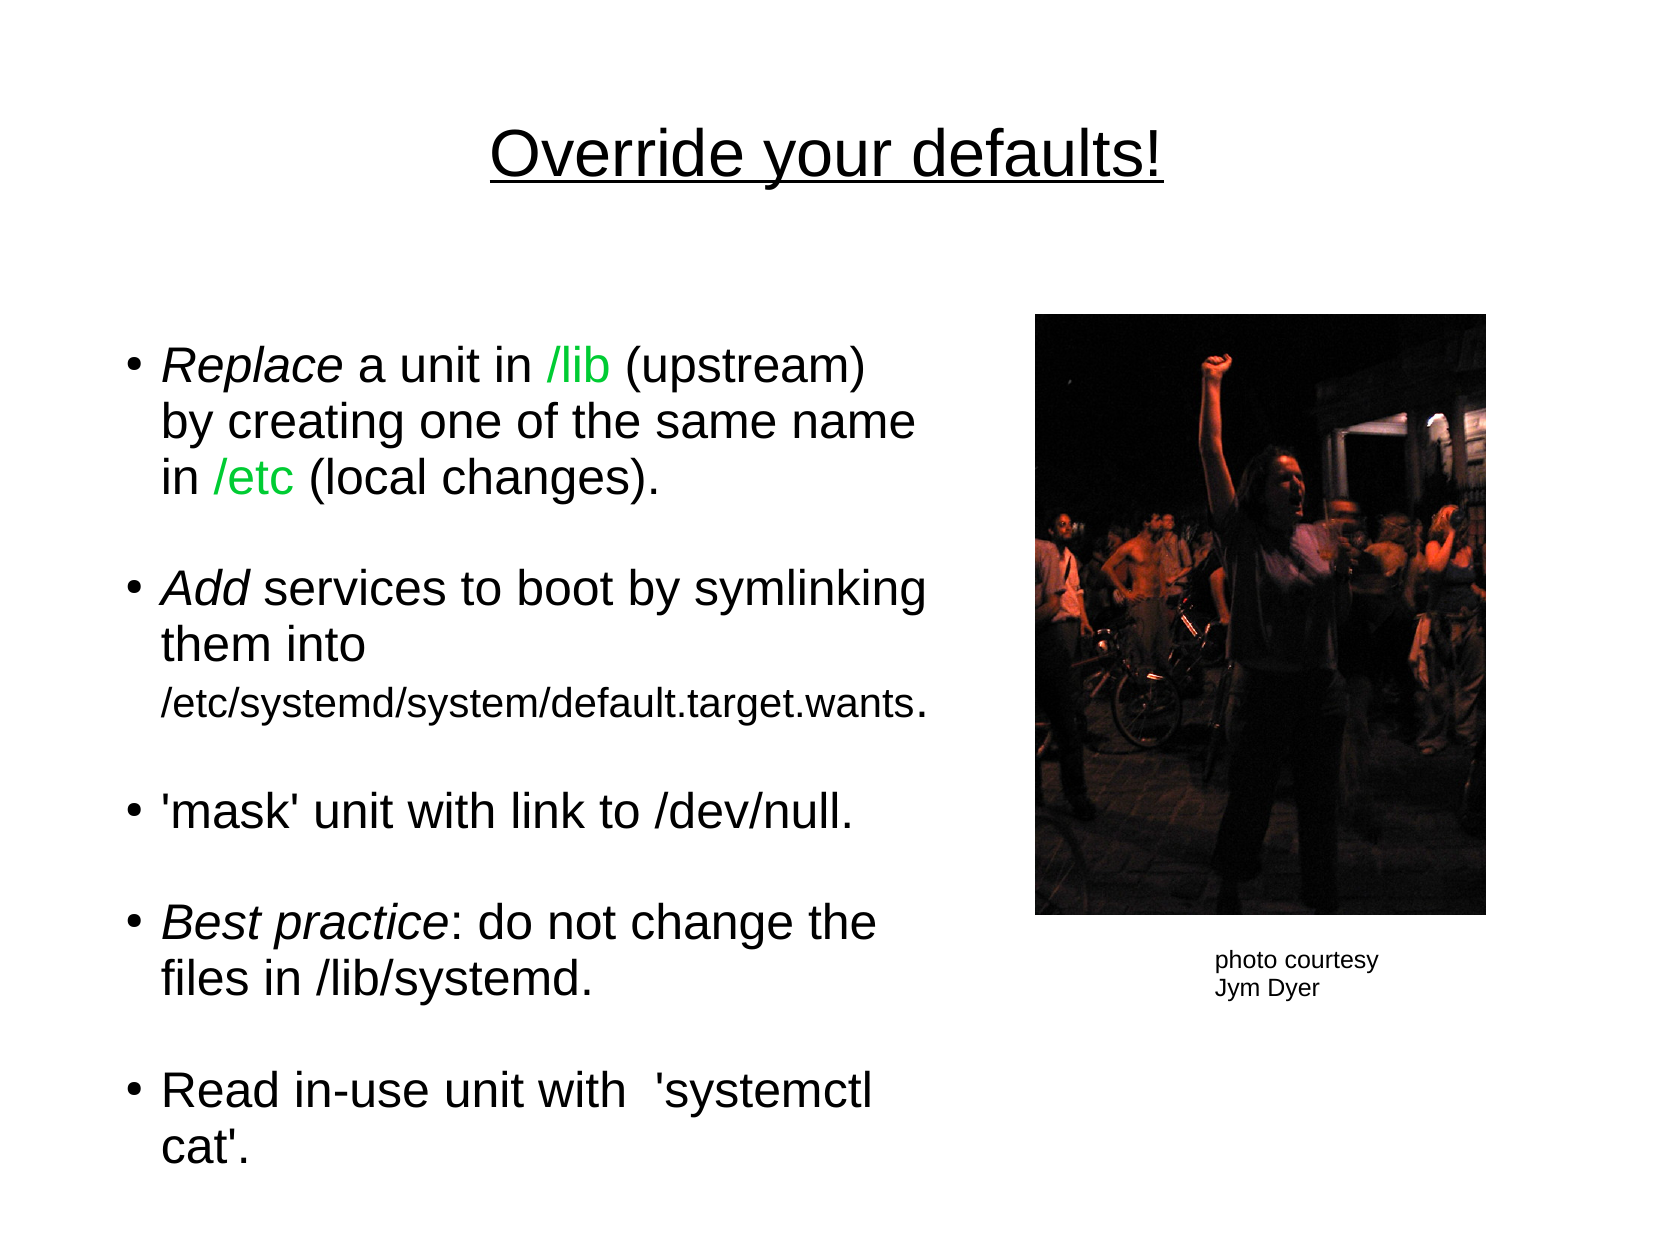

# Override your defaults!
Replace a unit in /lib (upstream) by creating one of the same name in /etc (local changes).
Add services to boot by symlinking them into /etc/systemd/system/default.target.wants.
'mask' unit with link to /dev/null.
Best practice: do not change the files in /lib/systemd.
Read in-use unit with 'systemctl cat'.
photo courtesy
Jym Dyer